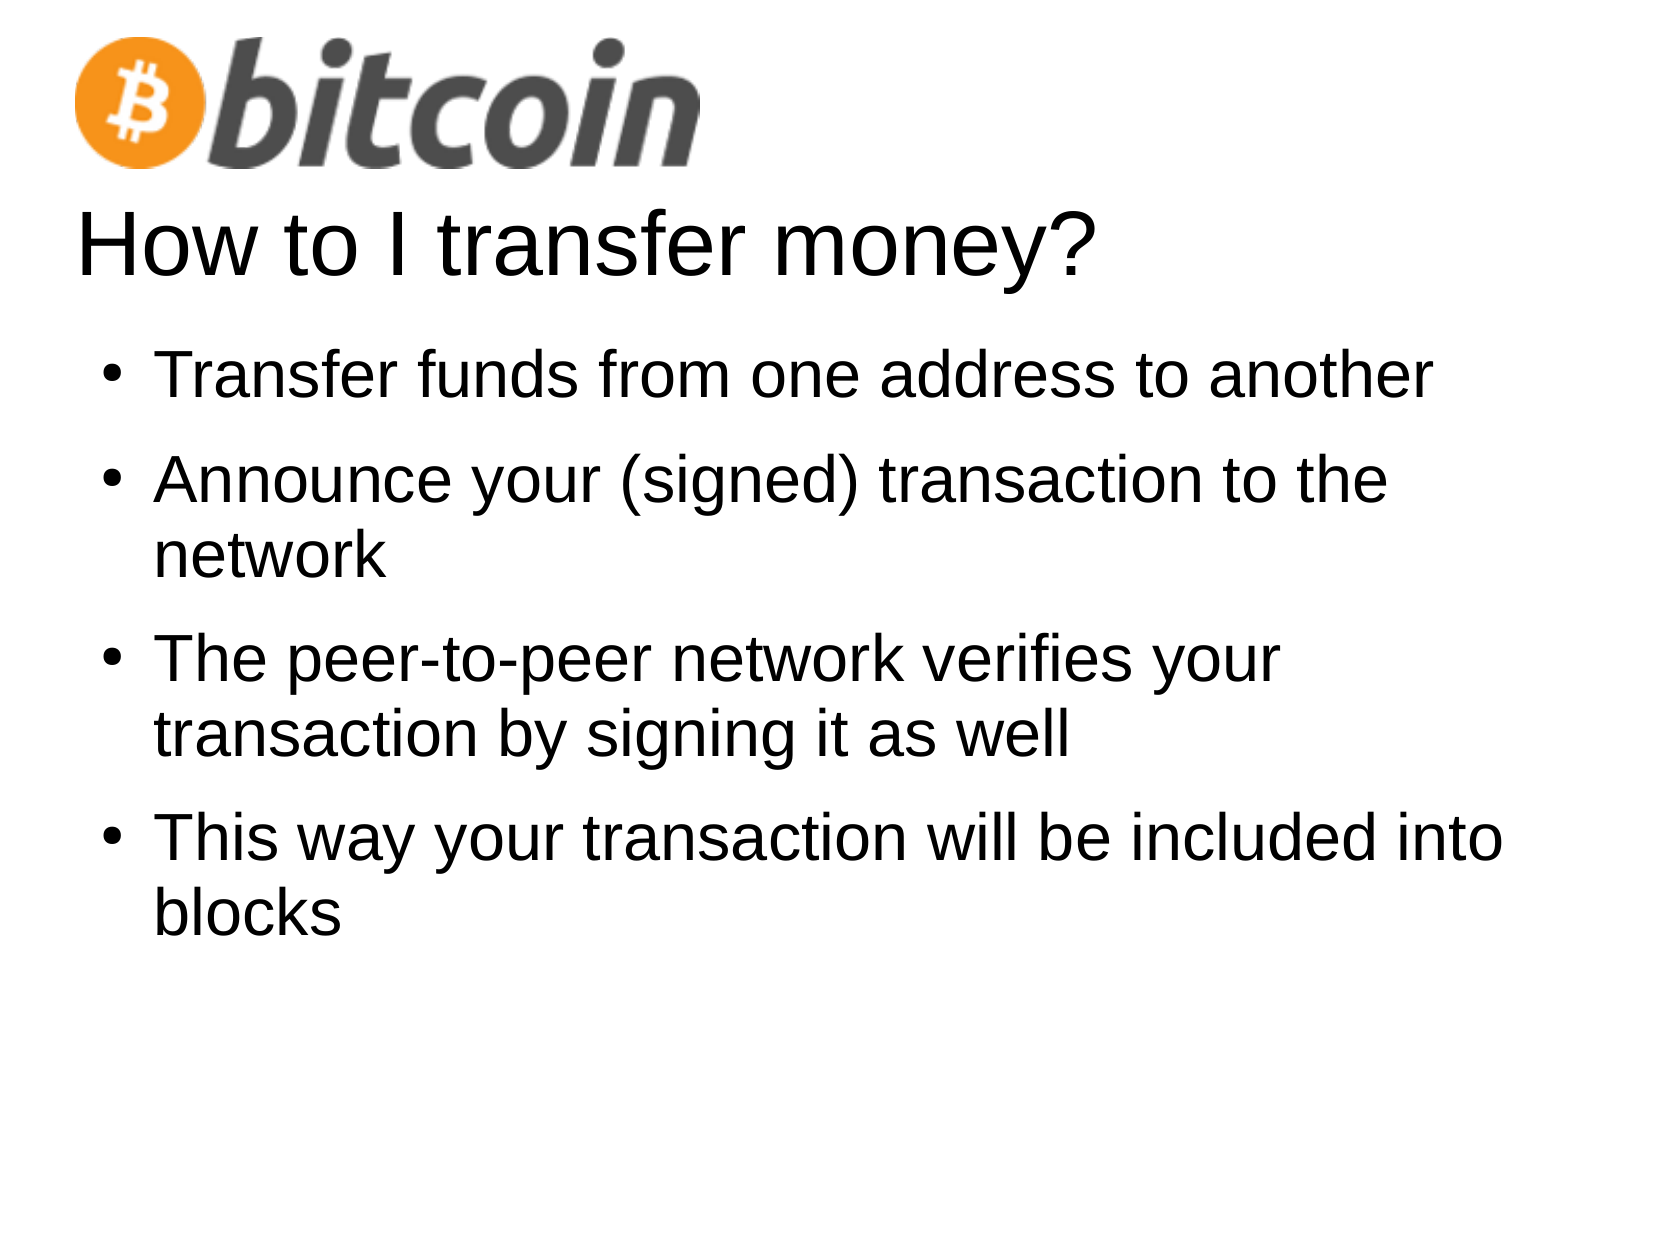

# How to I transfer money?
Transfer funds from one address to another
Announce your (signed) transaction to the network
The peer-to-peer network verifies your transaction by signing it as well
This way your transaction will be included into blocks